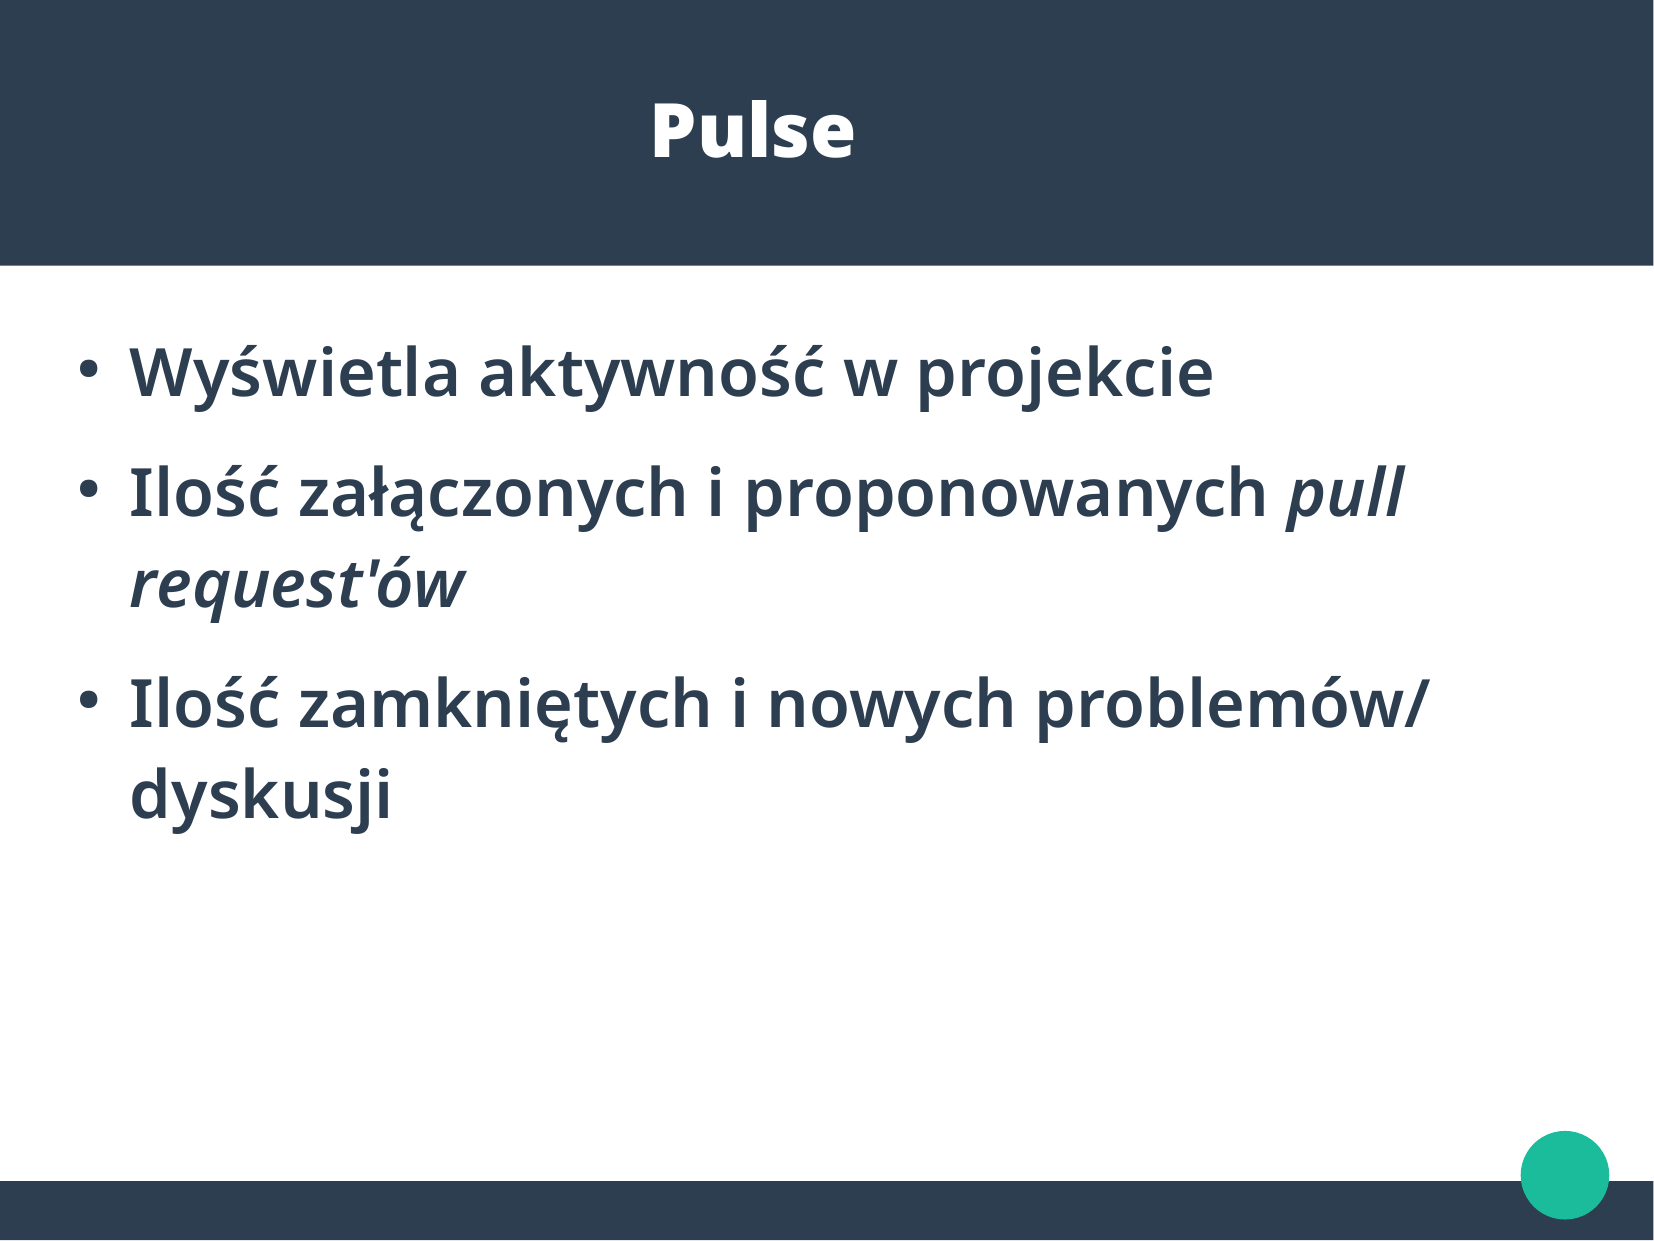

# Pulse
Wyświetla aktywność w projekcie
Ilość załączonych i proponowanych pull request'ów
Ilość zamkniętych i nowych problemów/ dyskusji